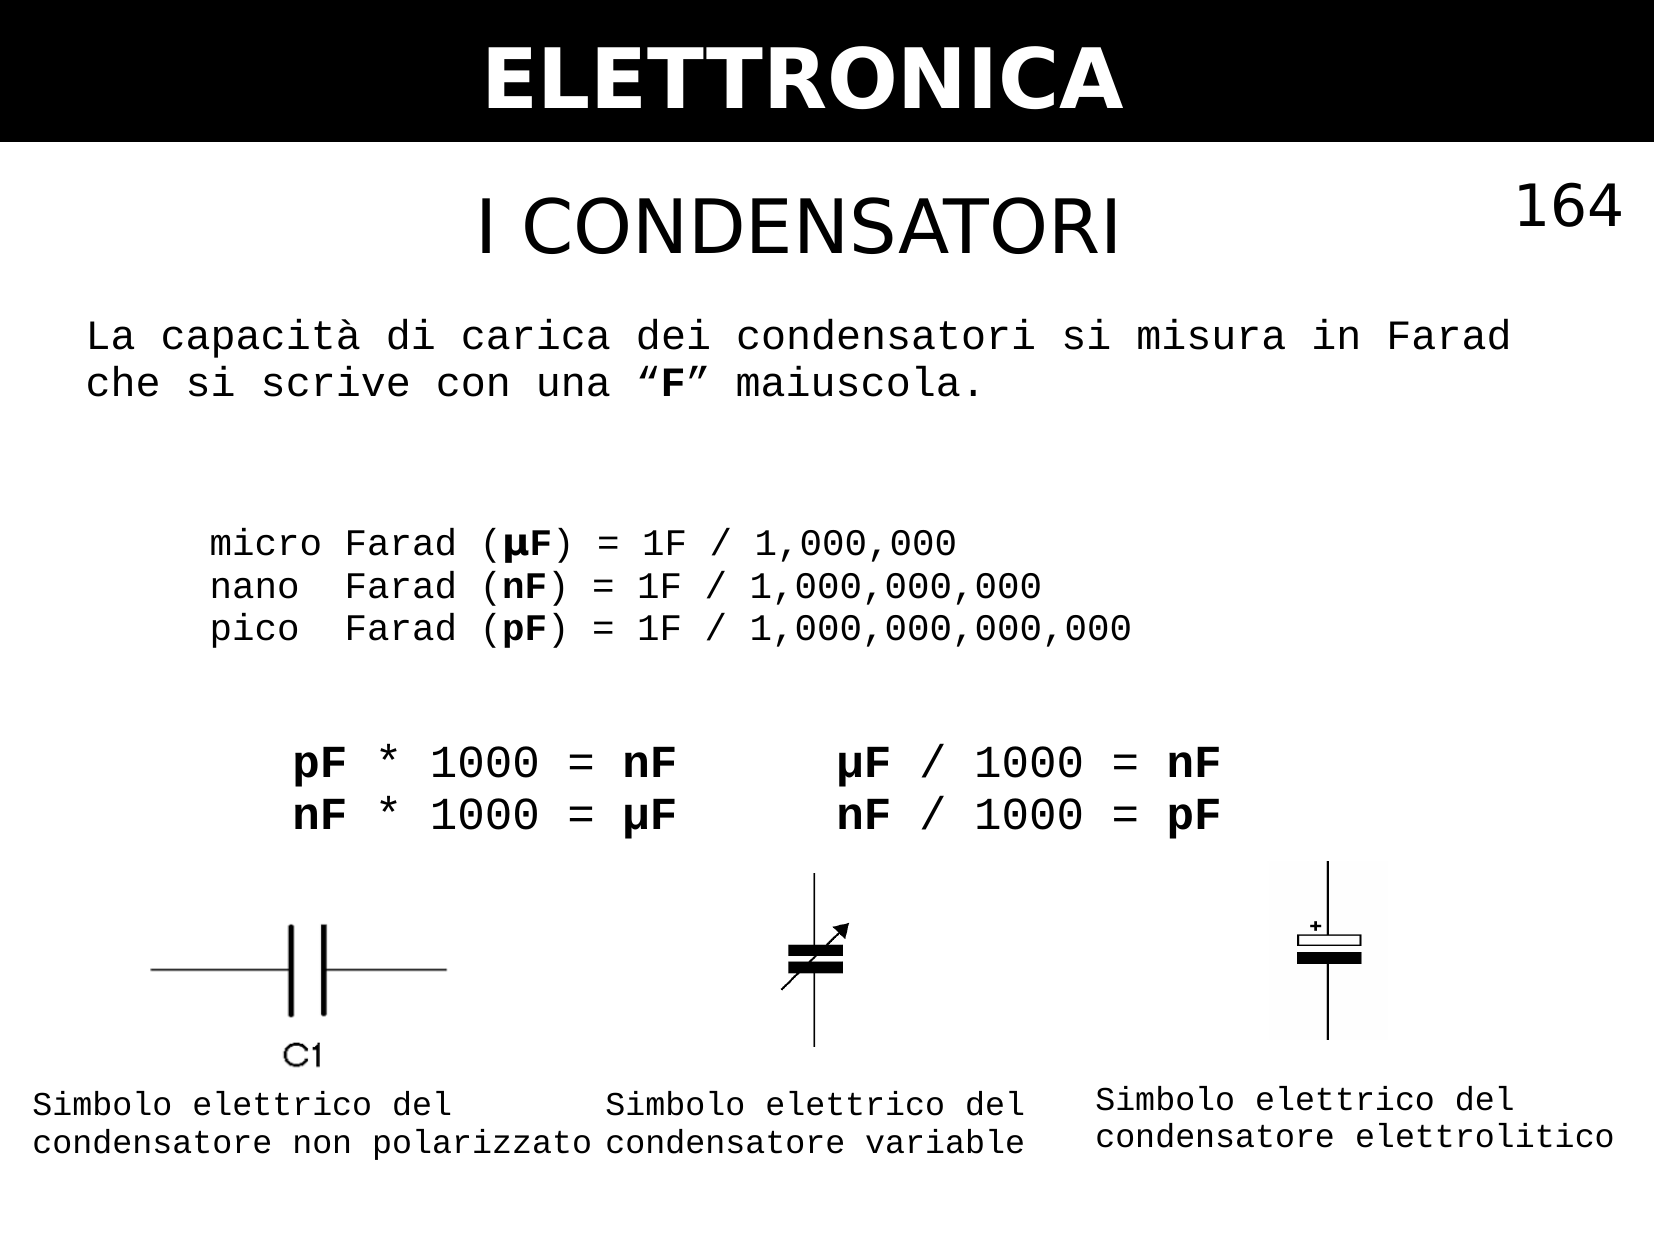

PROGRAMACIÓN
ELETTRONICA
164
I CONDENSATORI
La capacità di carica dei condensatori si misura in Farad
che si scrive con una “F” maiuscola.
micro Farad (μF) = 1F / 1,000,000
nano Farad (nF) = 1F / 1,000,000,000
pico Farad (pF) = 1F / 1,000,000,000,000
pF * 1000 = nF		 μF / 1000 = nF
nF * 1000 = μF		 nF / 1000 = pF
Simbolo elettrico del
condensatore elettrolitico
Simbolo elettrico del
condensatore non polarizzato
Simbolo elettrico del
condensatore variable